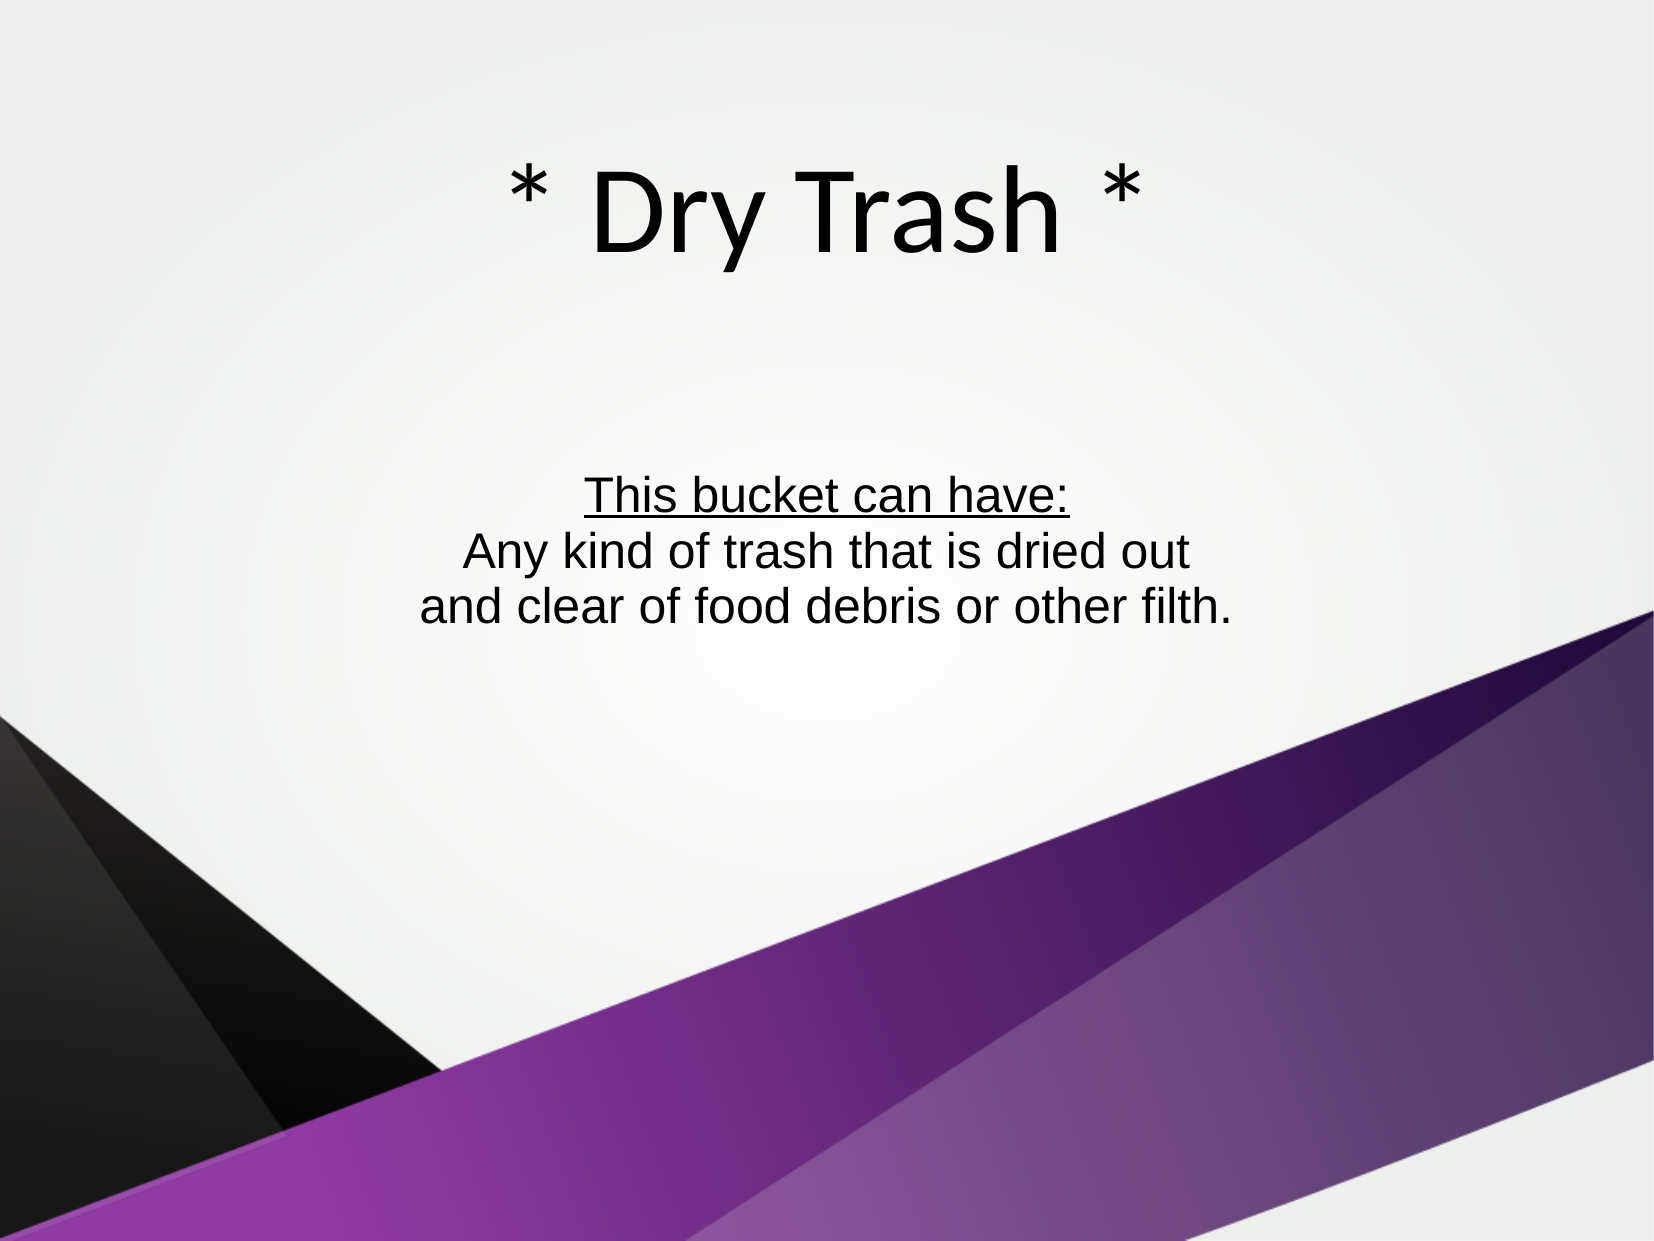

# * Dry Trash *
This bucket can have:
Any kind of trash that is dried out
and clear of food debris or other filth.